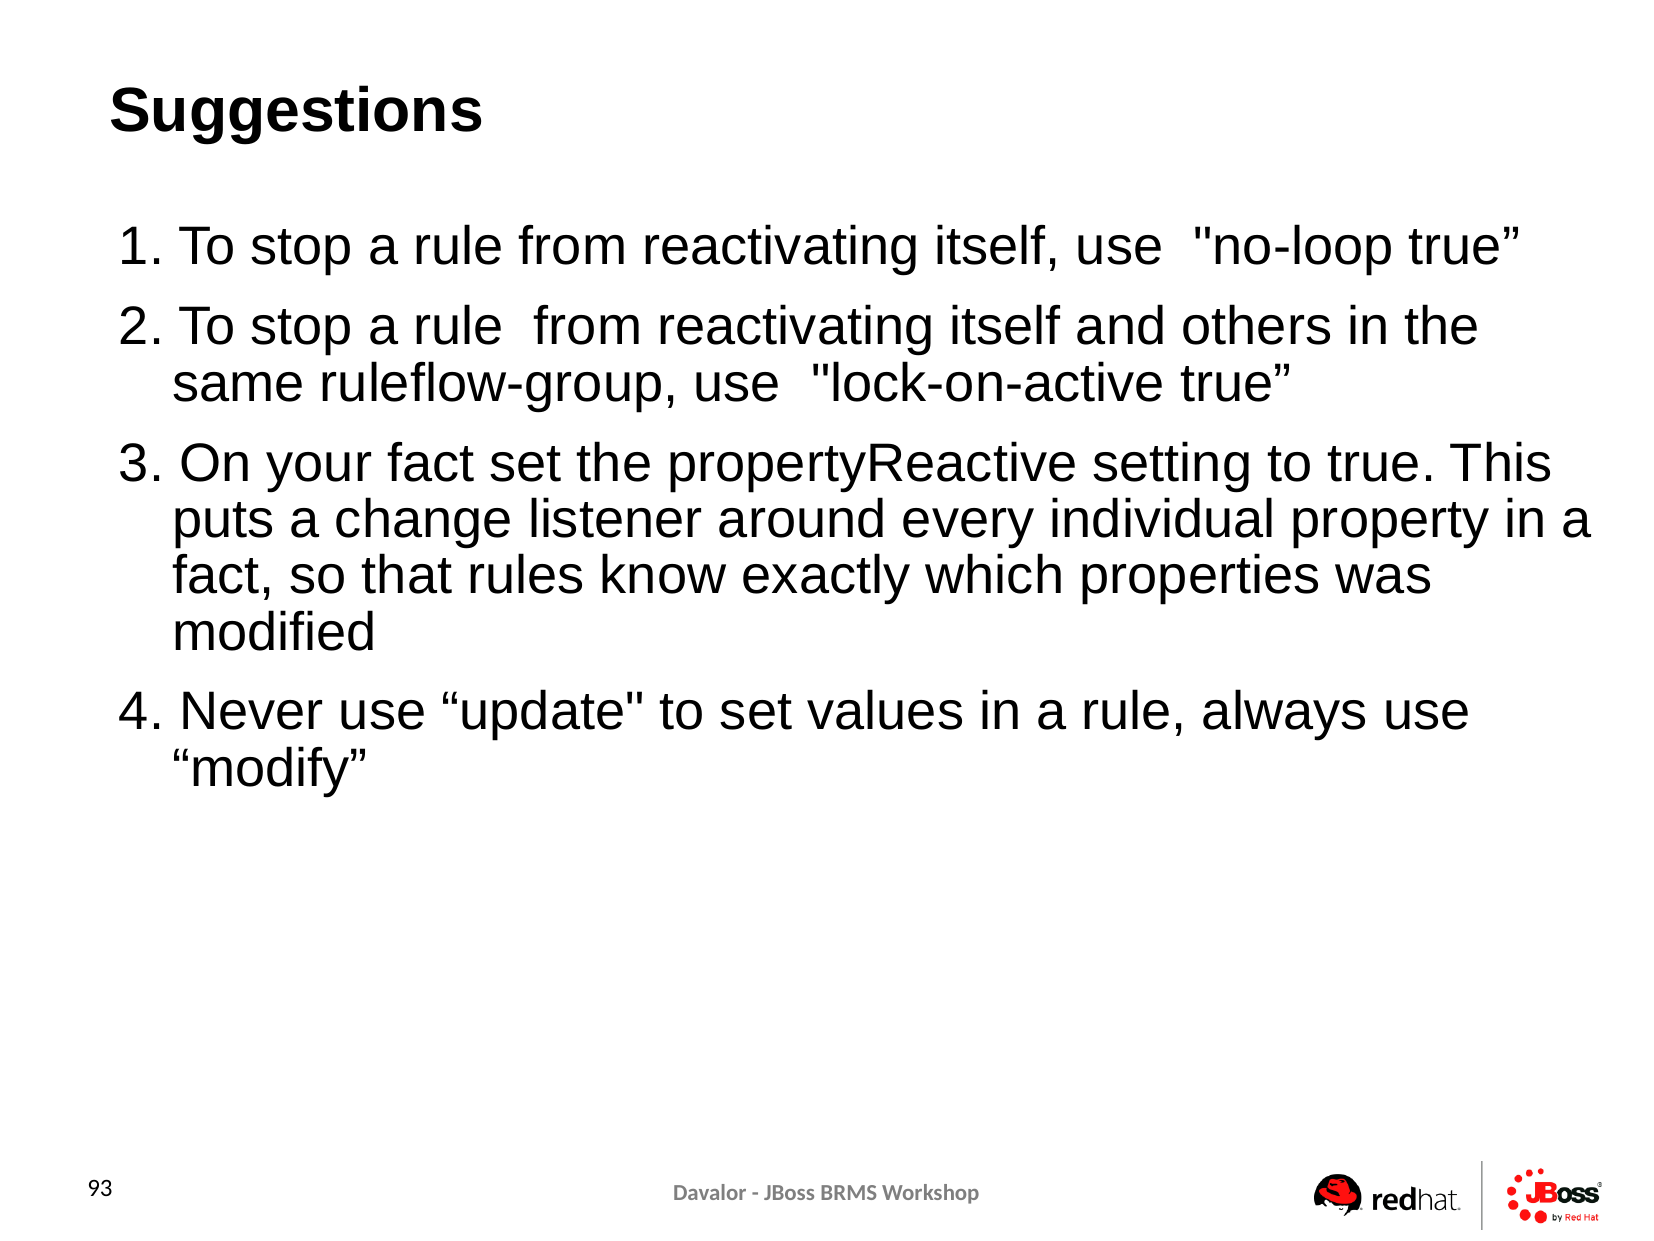

# Suggestions
1. To stop a rule from reactivating itself, use  "no-loop true”
2. To stop a rule  from reactivating itself and others in the same ruleflow-group, use  "lock-on-active true”
3. On your fact set the propertyReactive setting to true. This puts a change listener around every individual property in a fact, so that rules know exactly which properties was modified
4. Never use “update" to set values in a rule, always use “modify”